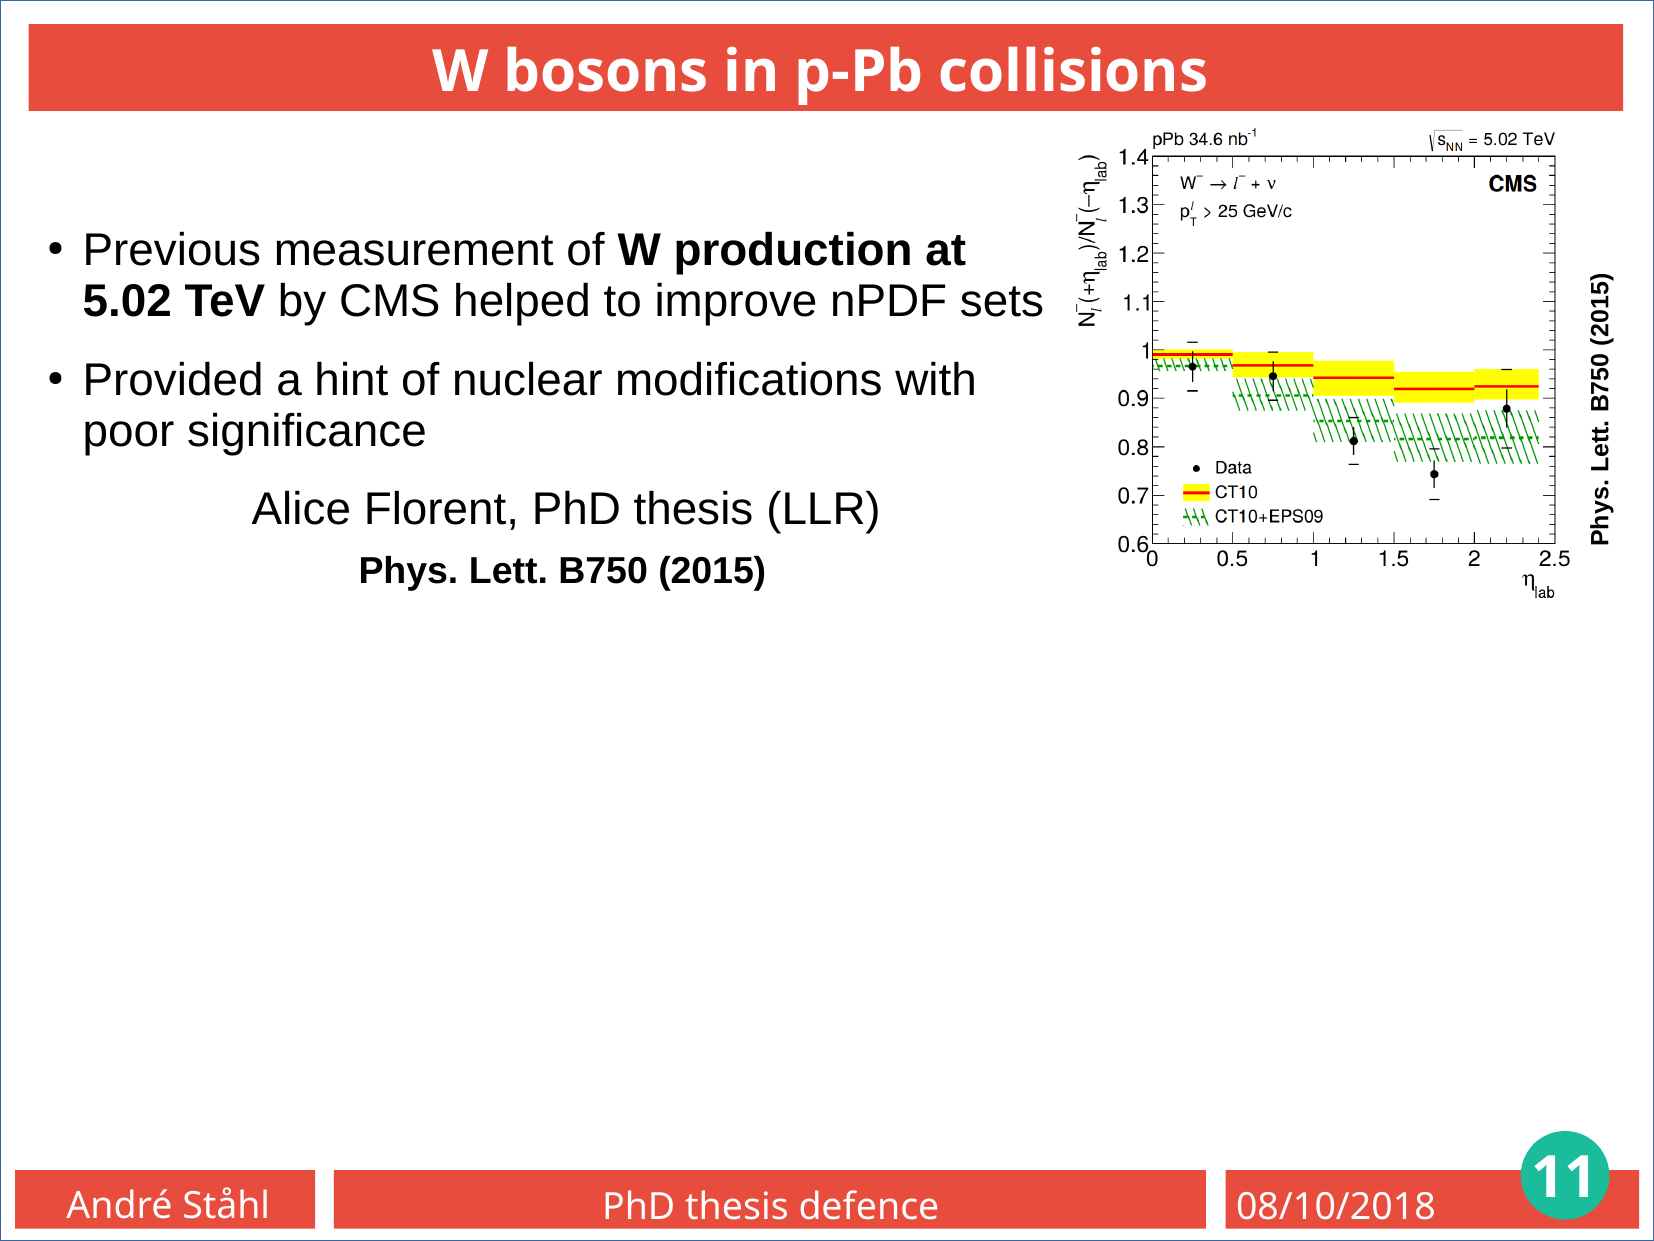

# W bosons in p-Pb collisions
Previous measurement of W production at 5.02 TeV by CMS helped to improve nPDF sets
Provided a hint of nuclear modifications with poor significance
Alice Florent, PhD thesis (LLR)
Phys. Lett. B750 (2015)
Phys. Lett. B750 (2015)
11
08/10/2018